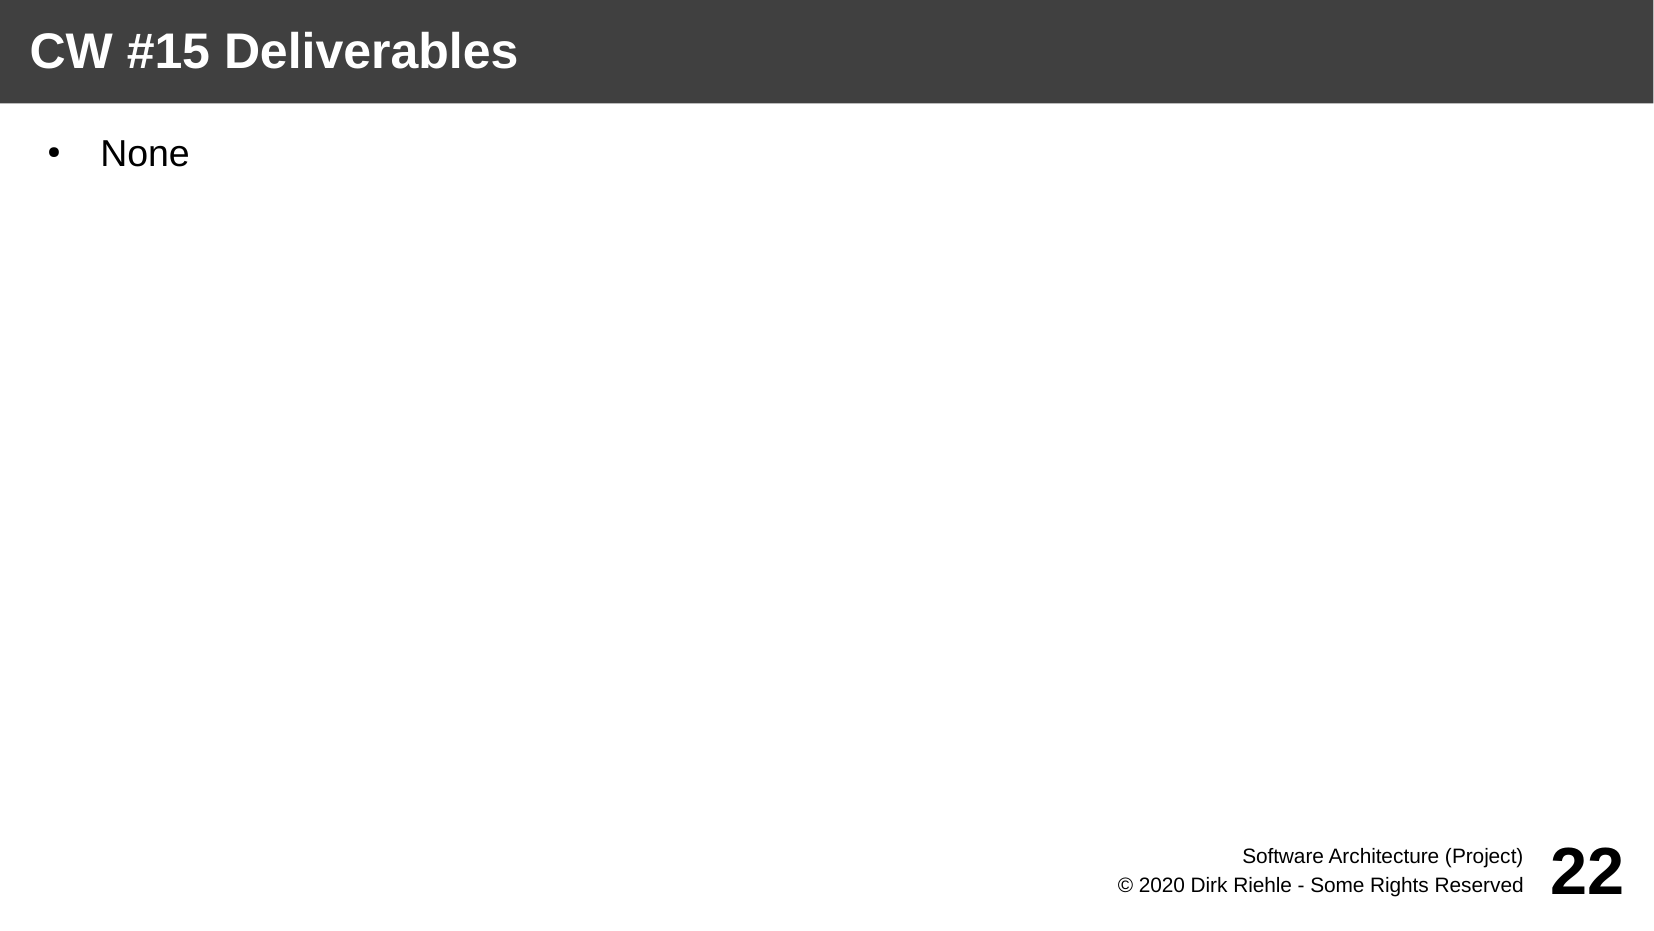

# CW #15 Deliverables
None
Software Architecture (Project)
22
© 2020 Dirk Riehle - Some Rights Reserved